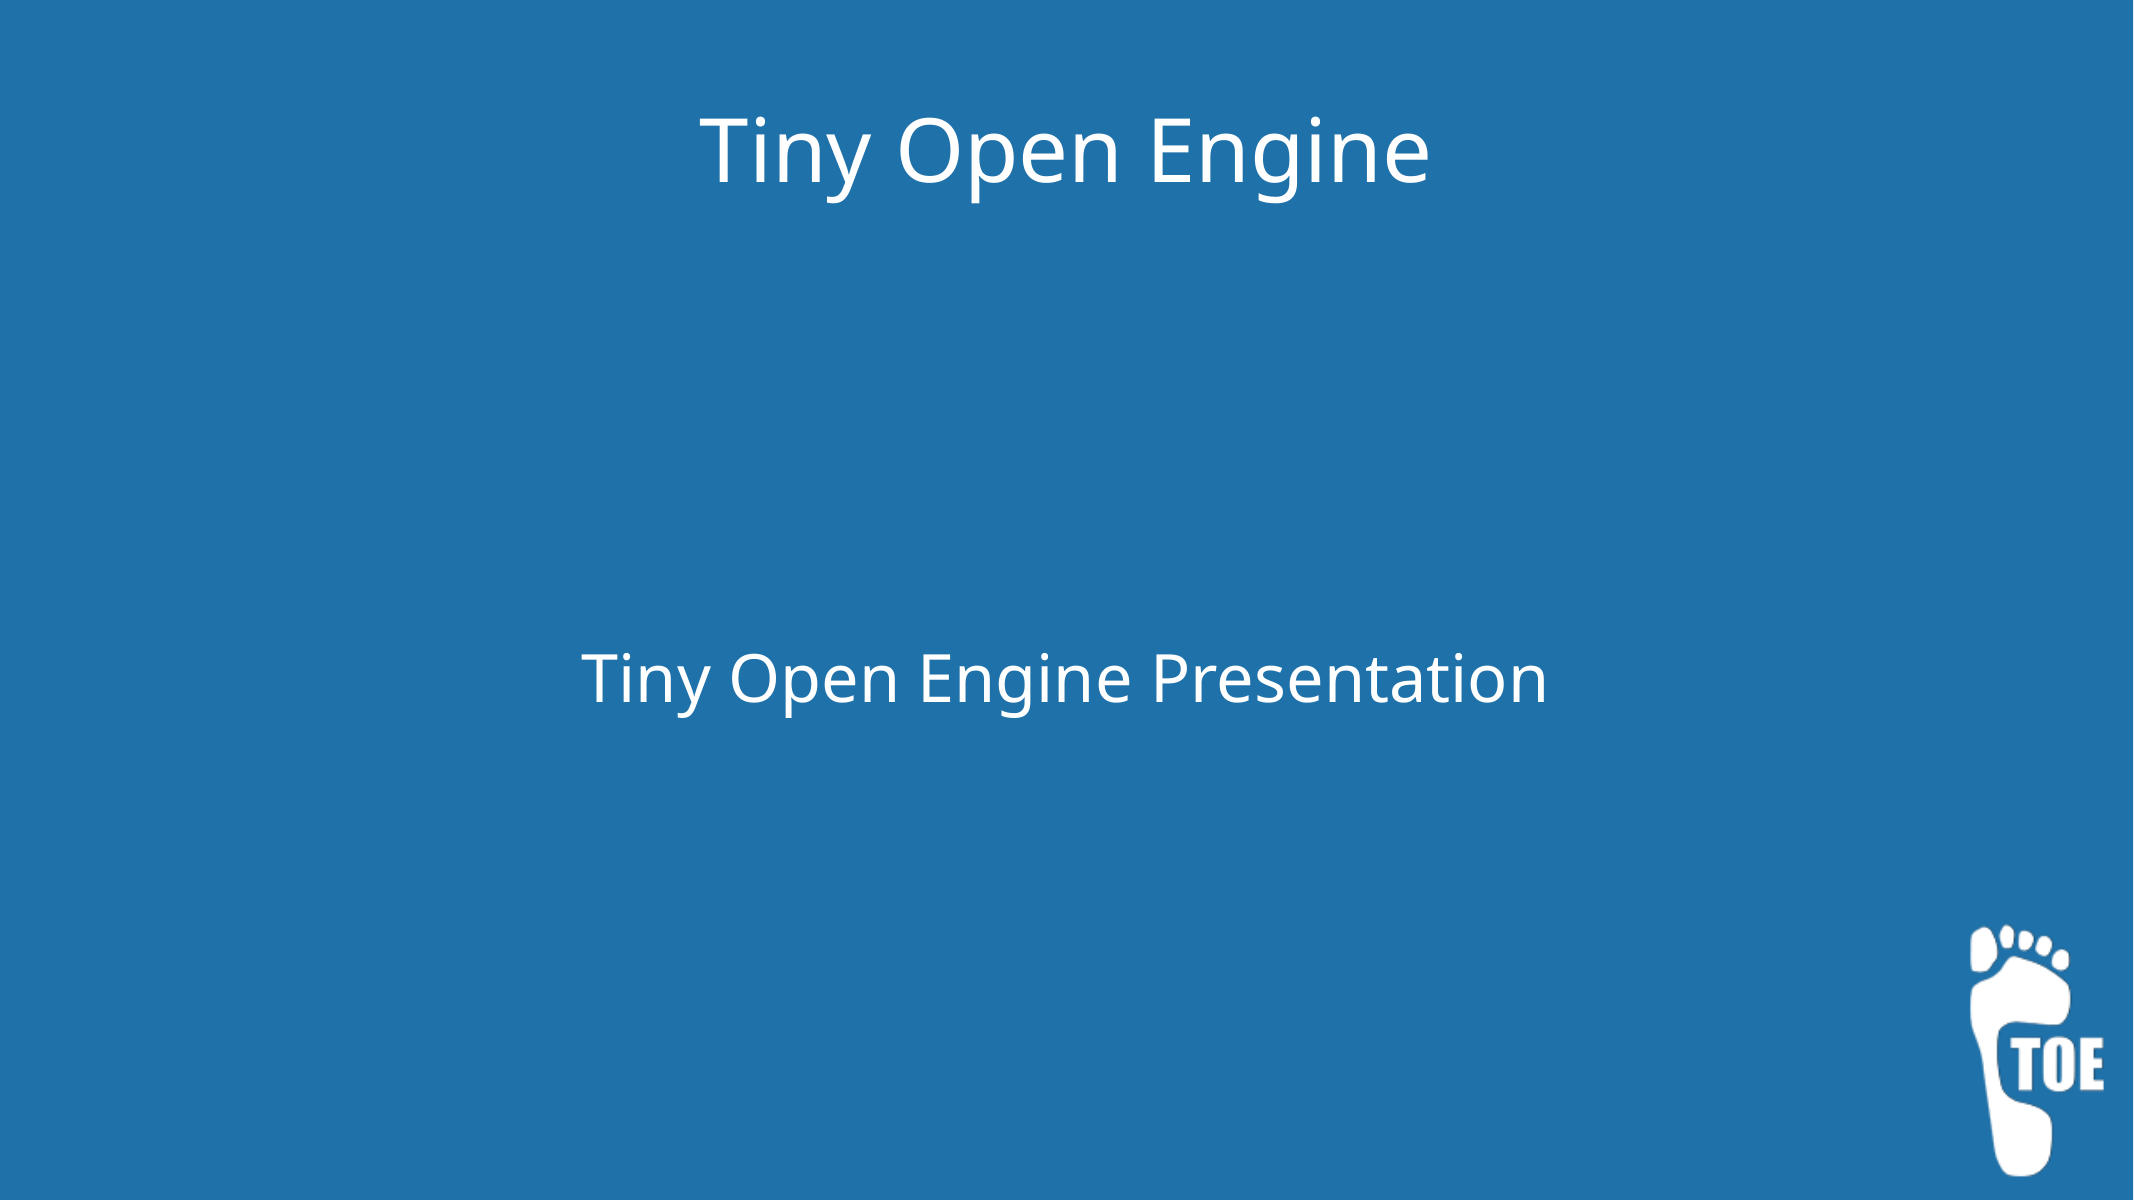

# Tiny Open Engine
Tiny Open Engine Presentation